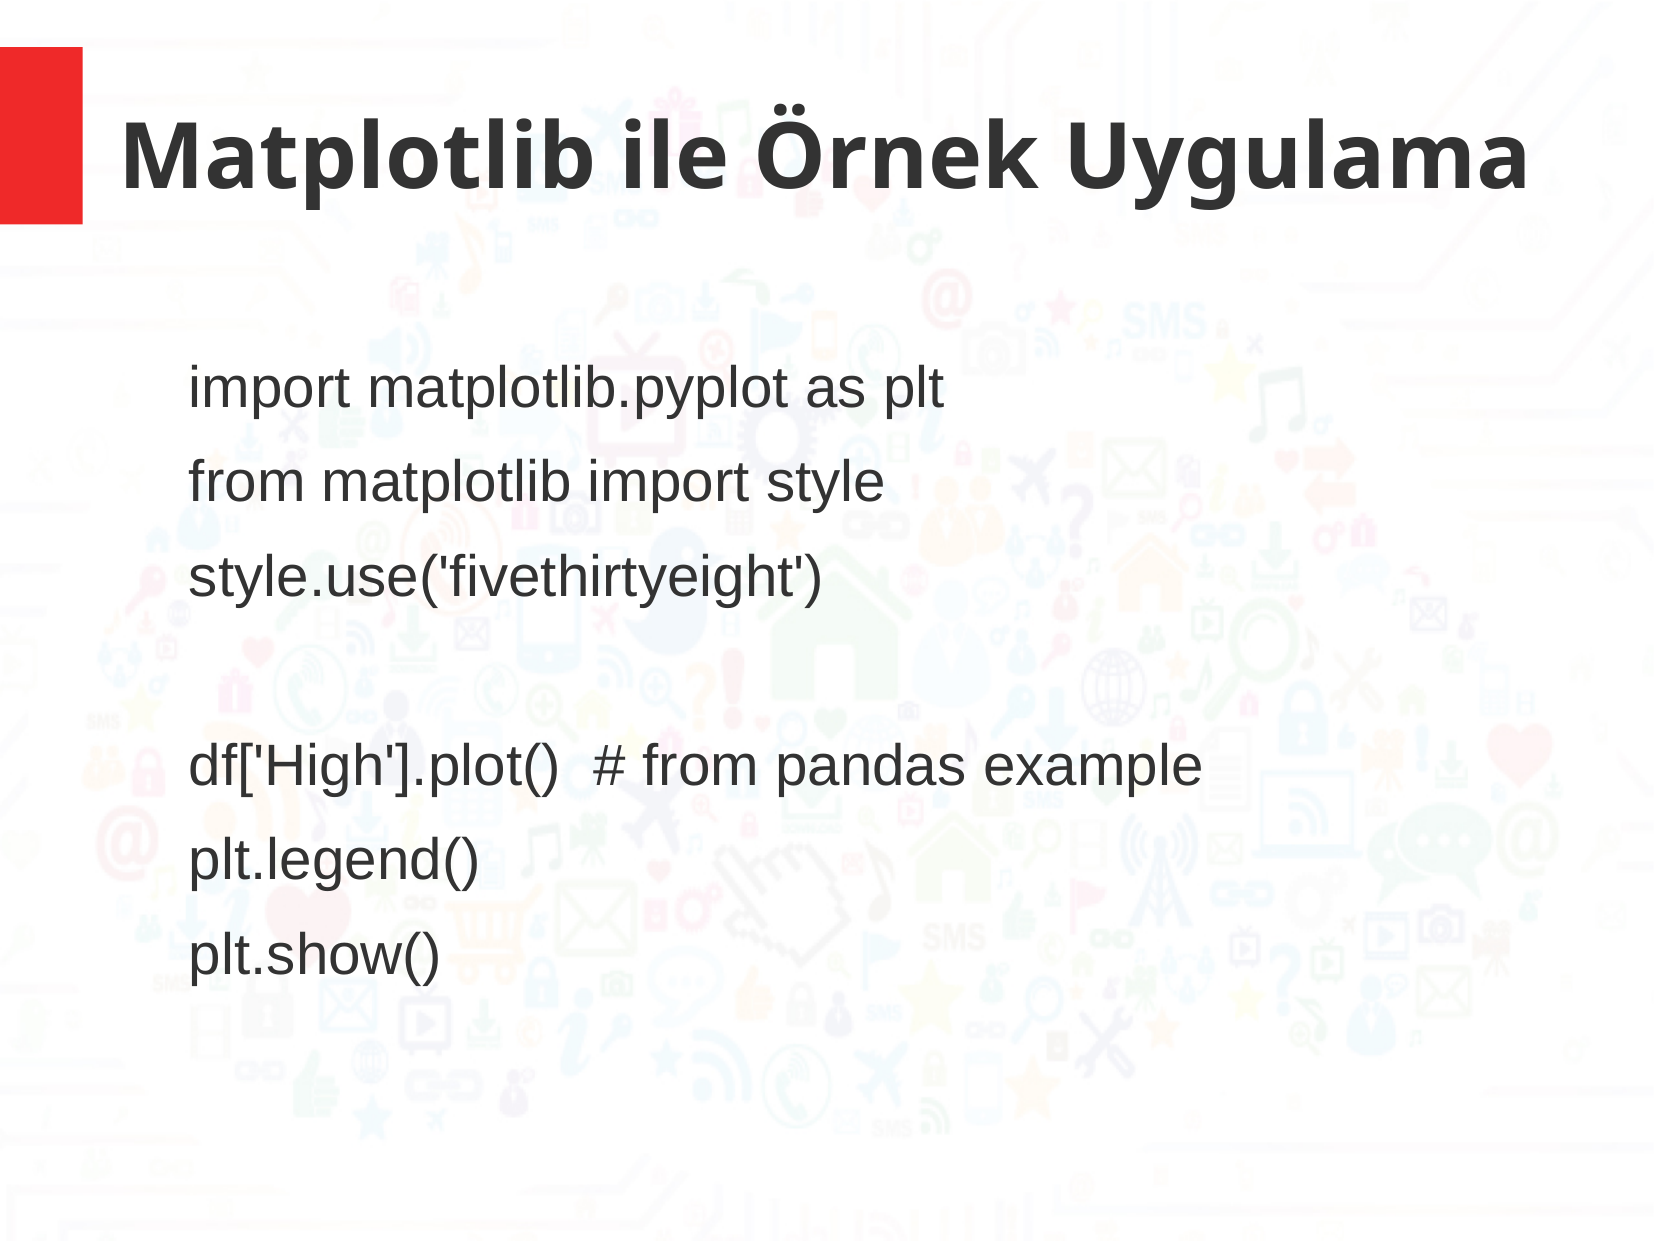

# Matplotlib ile Örnek Uygulama
import matplotlib.pyplot as plt
from matplotlib import style
style.use('fivethirtyeight')
df['High'].plot() # from pandas example
plt.legend()
plt.show()